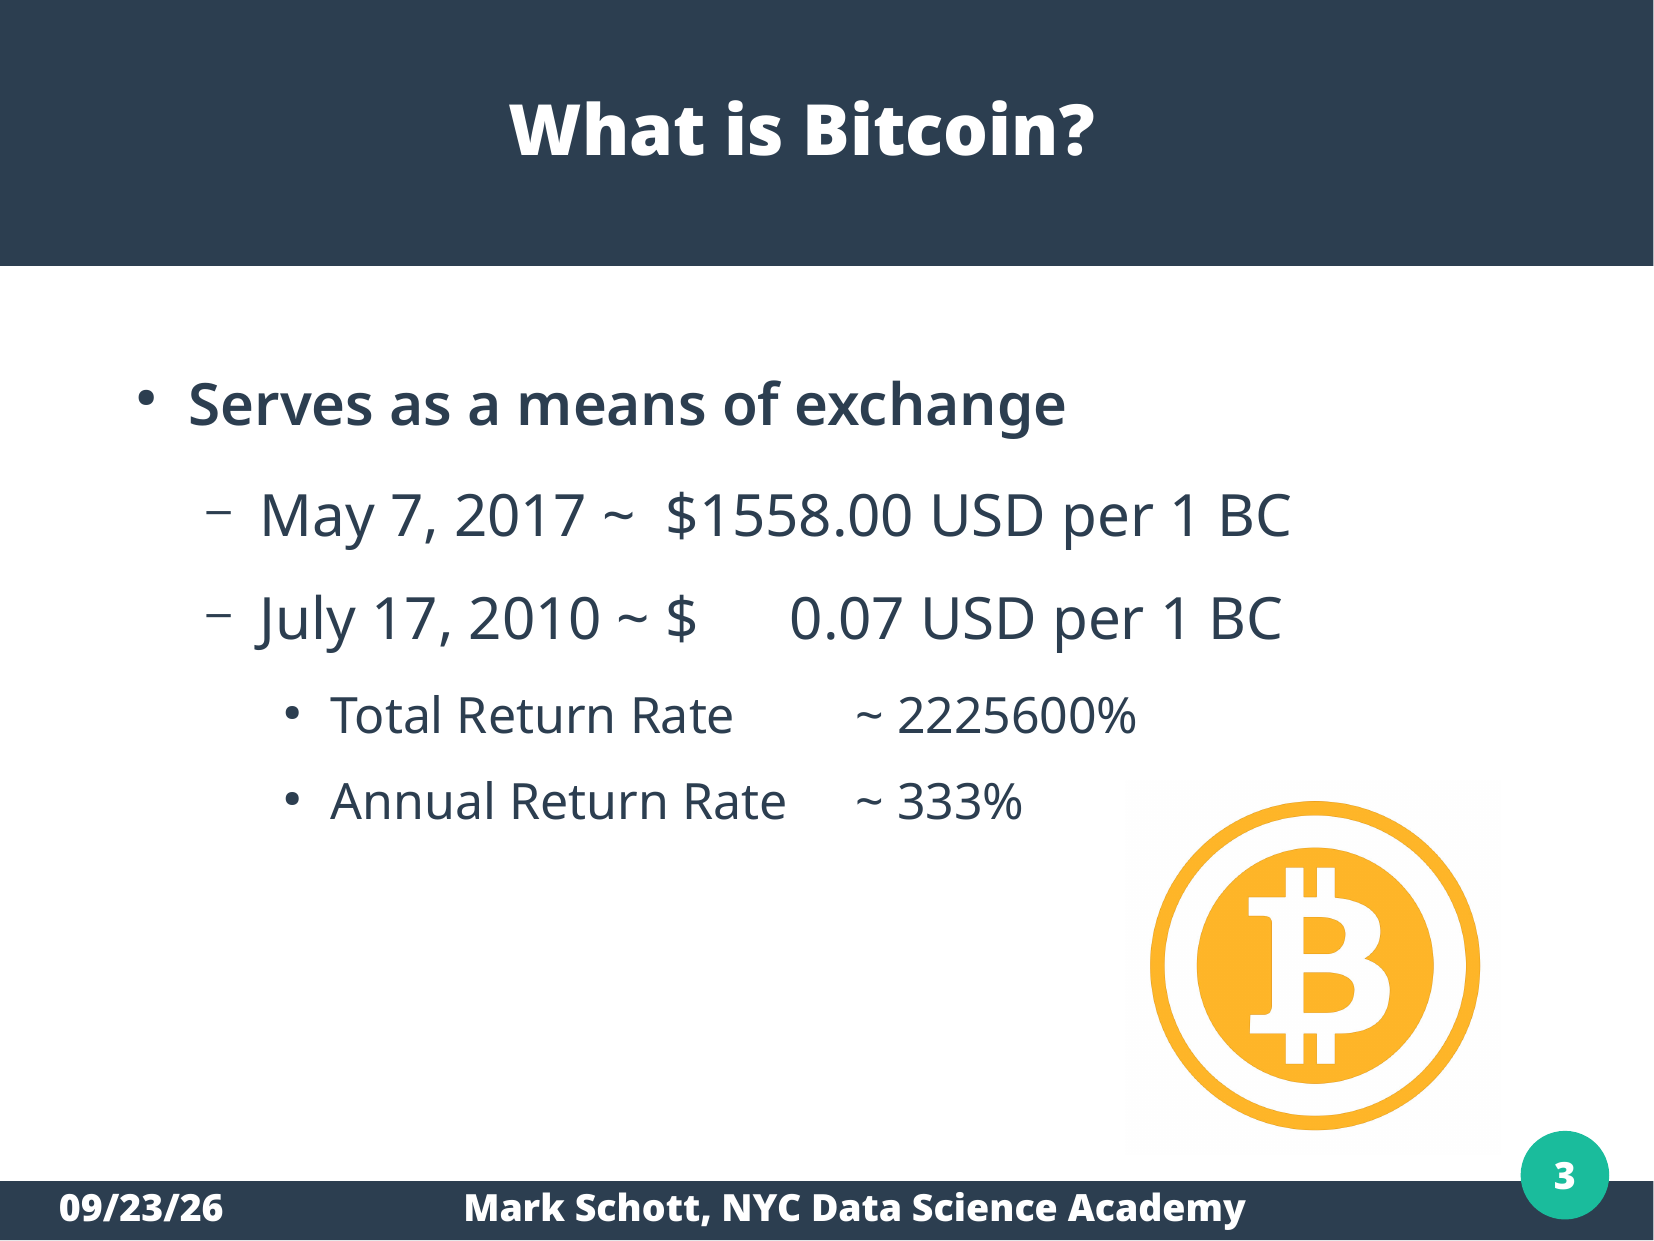

# What is Bitcoin?
Serves as a means of exchange
May 7, 2017 ~ $1558.00 USD per 1 BC
July 17, 2010 ~ $ 0.07 USD per 1 BC
Total Return Rate 		~ 2225600%
Annual Return Rate 	~ 333%
3
Mark Schott, NYC Data Science Academy